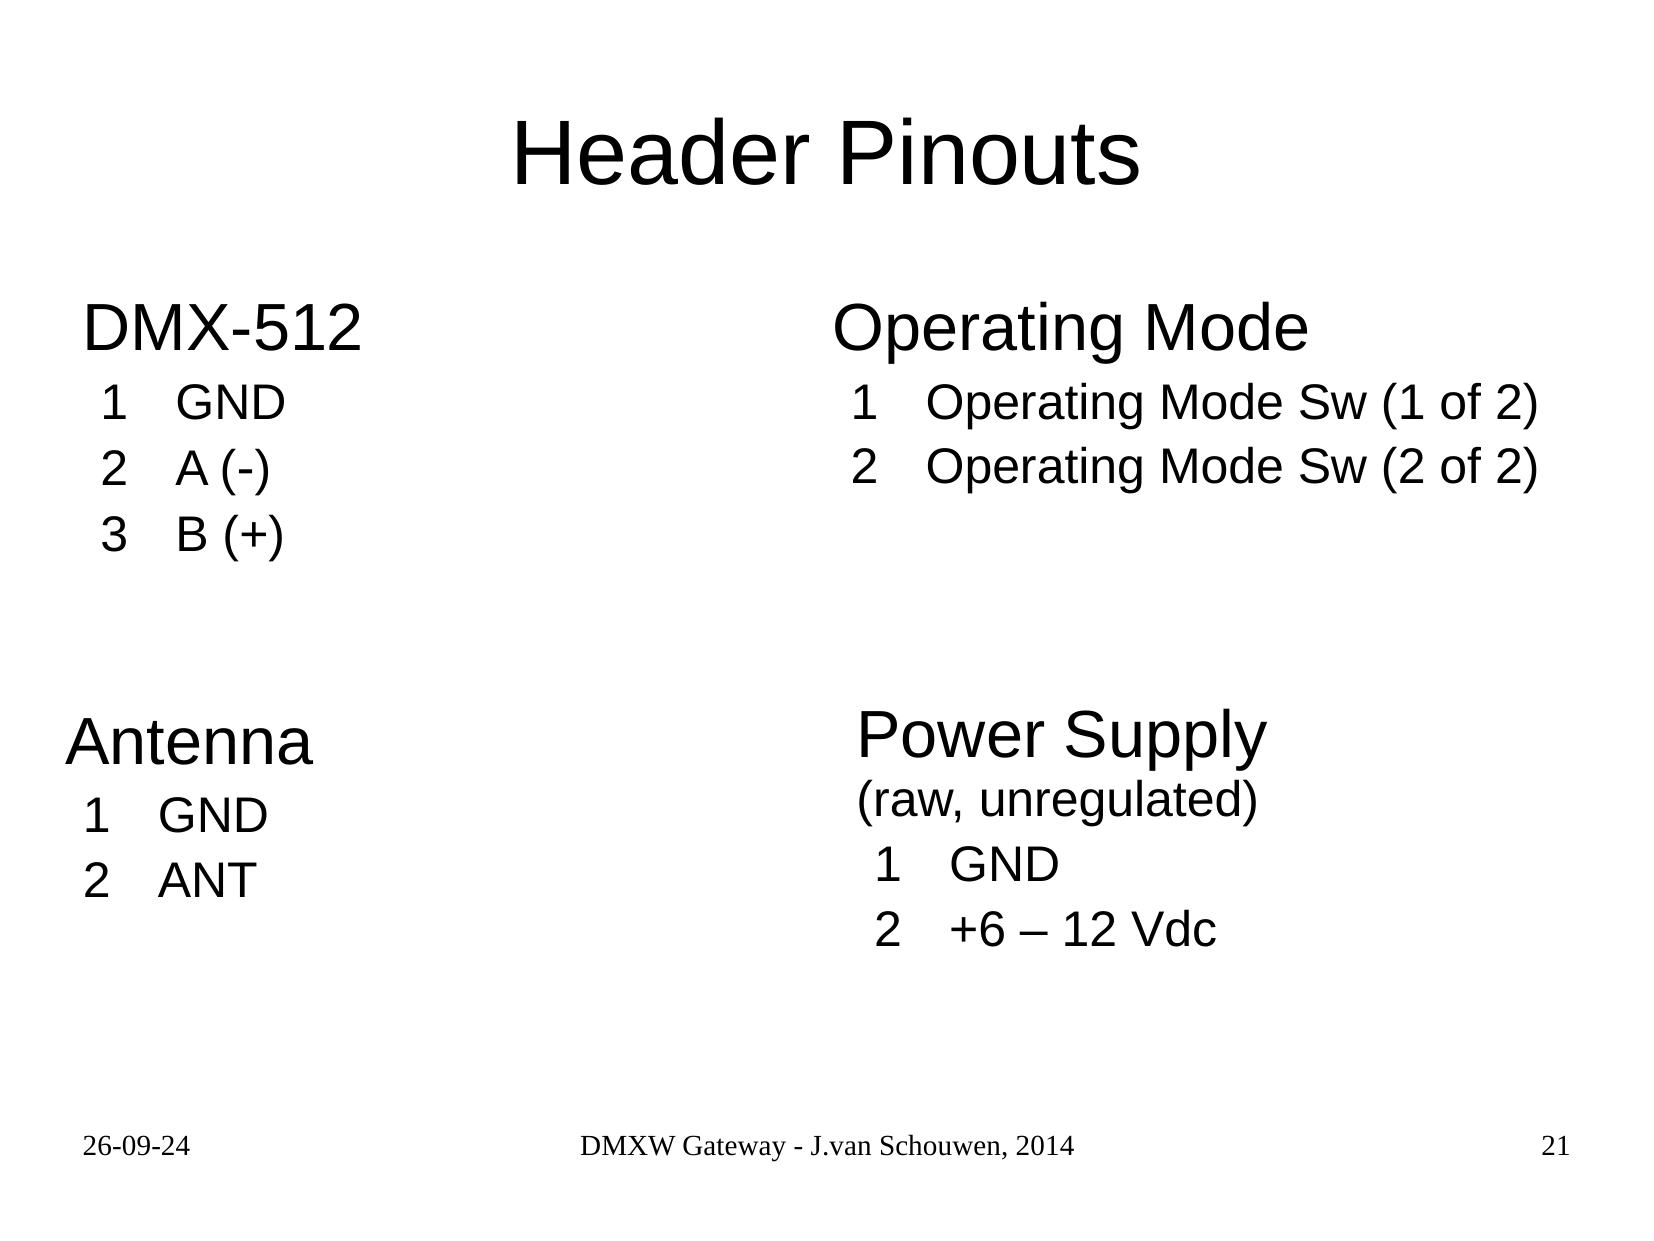

# Header Pinouts
Operating Mode
Operating Mode Sw (1 of 2)
Operating Mode Sw (2 of 2)
DMX-512
GND
A (-)
B (+)
Power Supply
(raw, unregulated)
GND
+6 – 12 Vdc
Antenna
GND
ANT
DMXW Gateway - J.van Schouwen, 2014
21